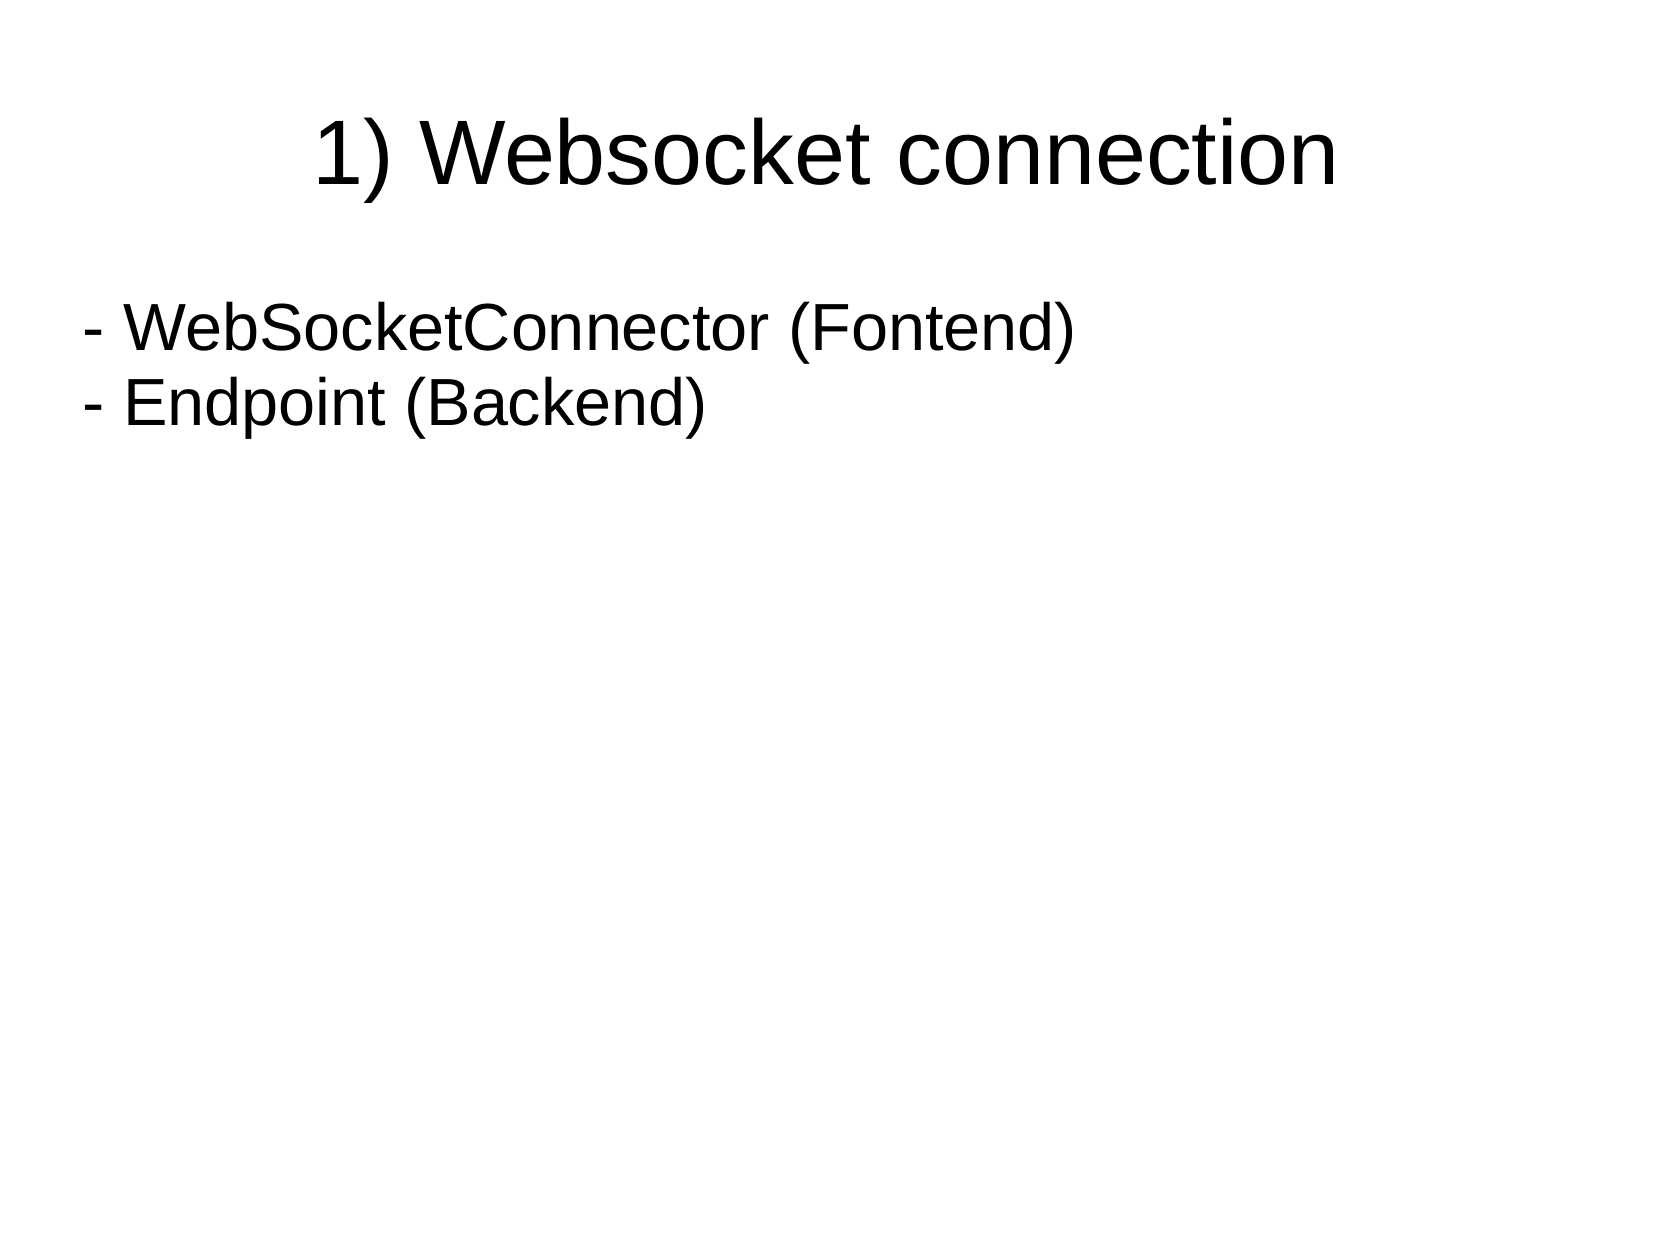

# 1) Websocket connection
- WebSocketConnector (Fontend)
- Endpoint (Backend)